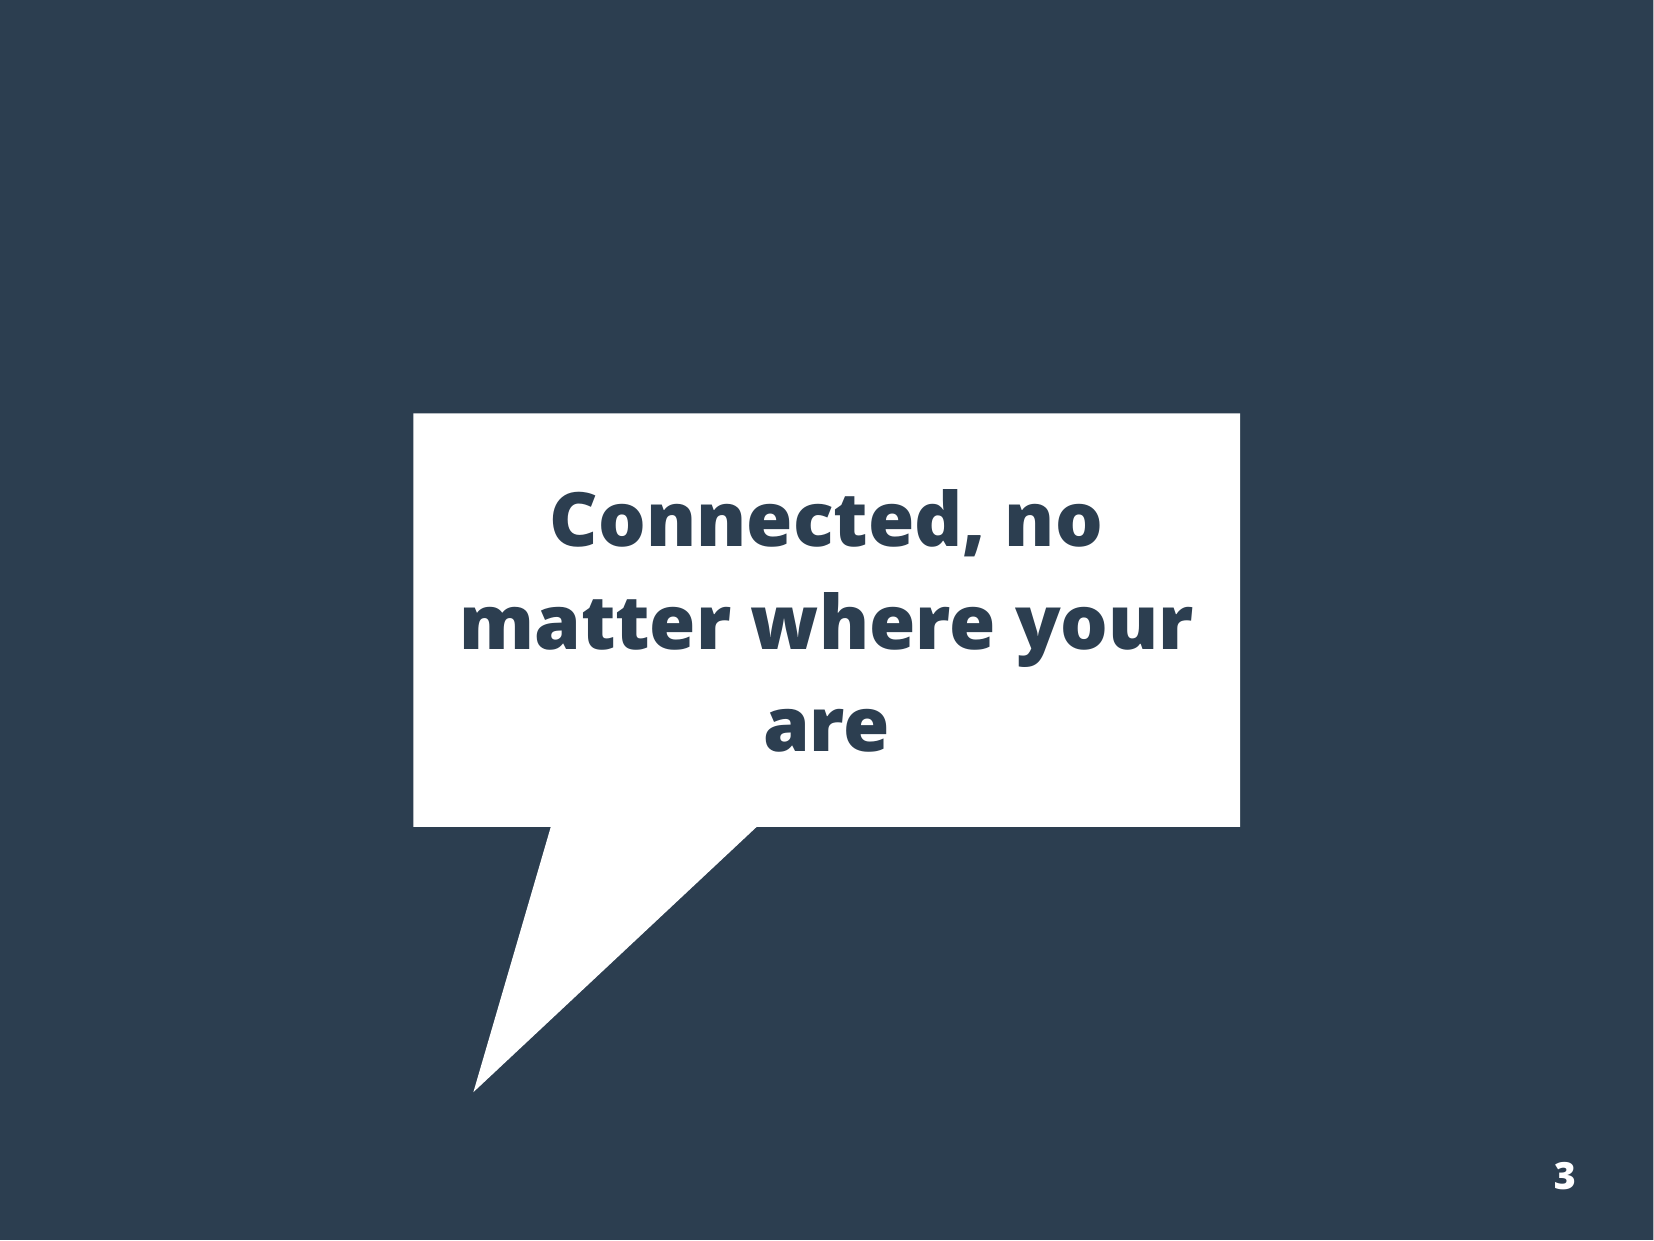

# Connected, no matter where your are
3